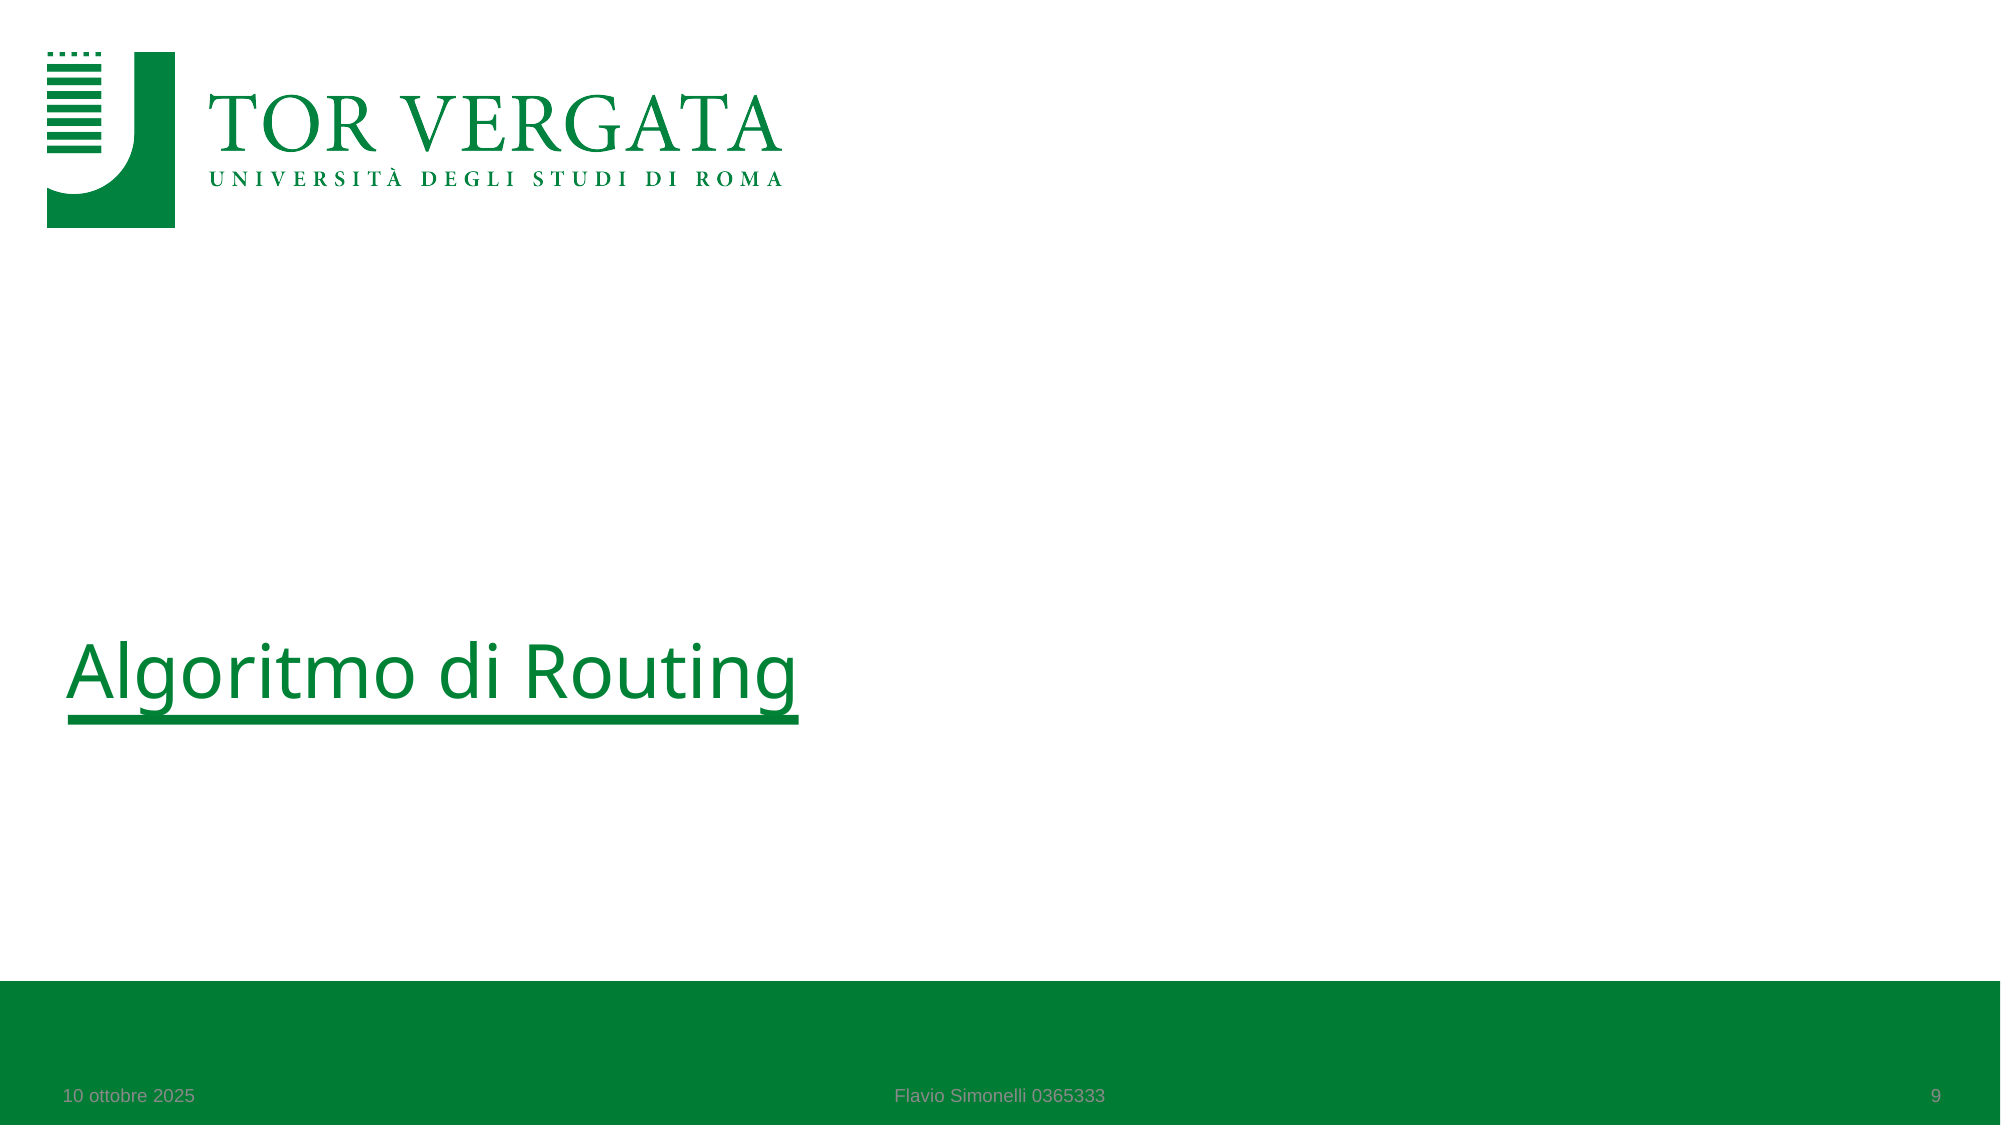

# Algoritmo di Routing
10 ottobre 2025
Flavio Simonelli 0365333
9